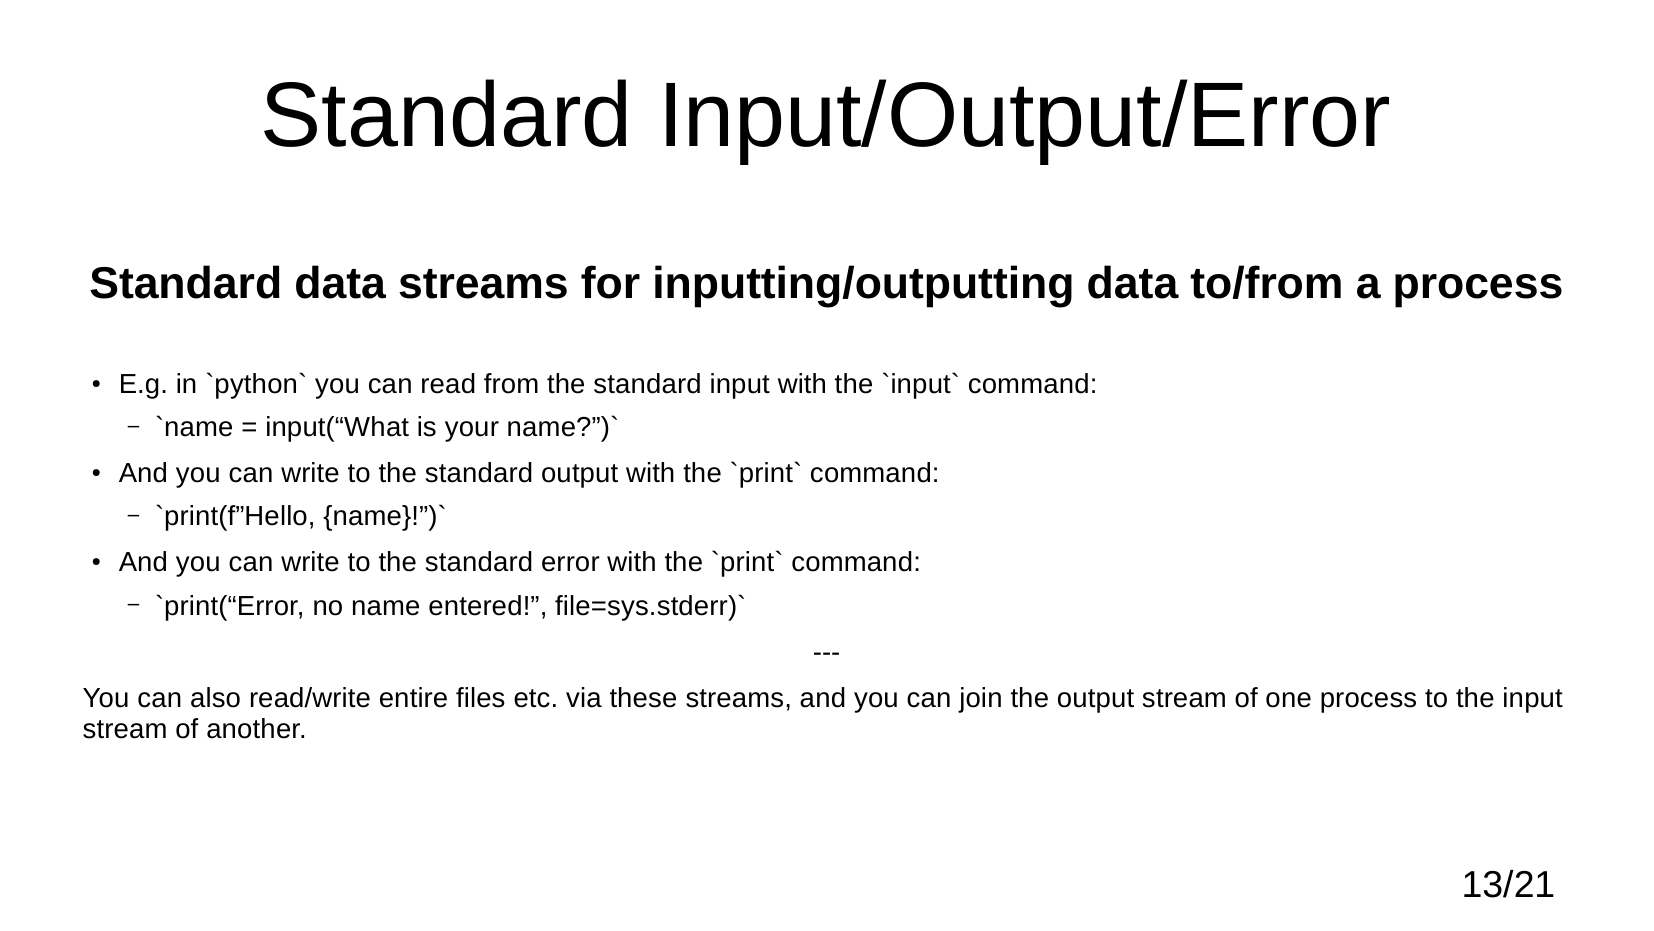

Standard Input/Output/Error
# Standard data streams for inputting/outputting data to/from a process
E.g. in `python` you can read from the standard input with the `input` command:
`name = input(“What is your name?”)`
And you can write to the standard output with the `print` command:
`print(f”Hello, {name}!”)`
And you can write to the standard error with the `print` command:
`print(“Error, no name entered!”, file=sys.stderr)`
---
You can also read/write entire files etc. via these streams, and you can join the output stream of one process to the input stream of another.